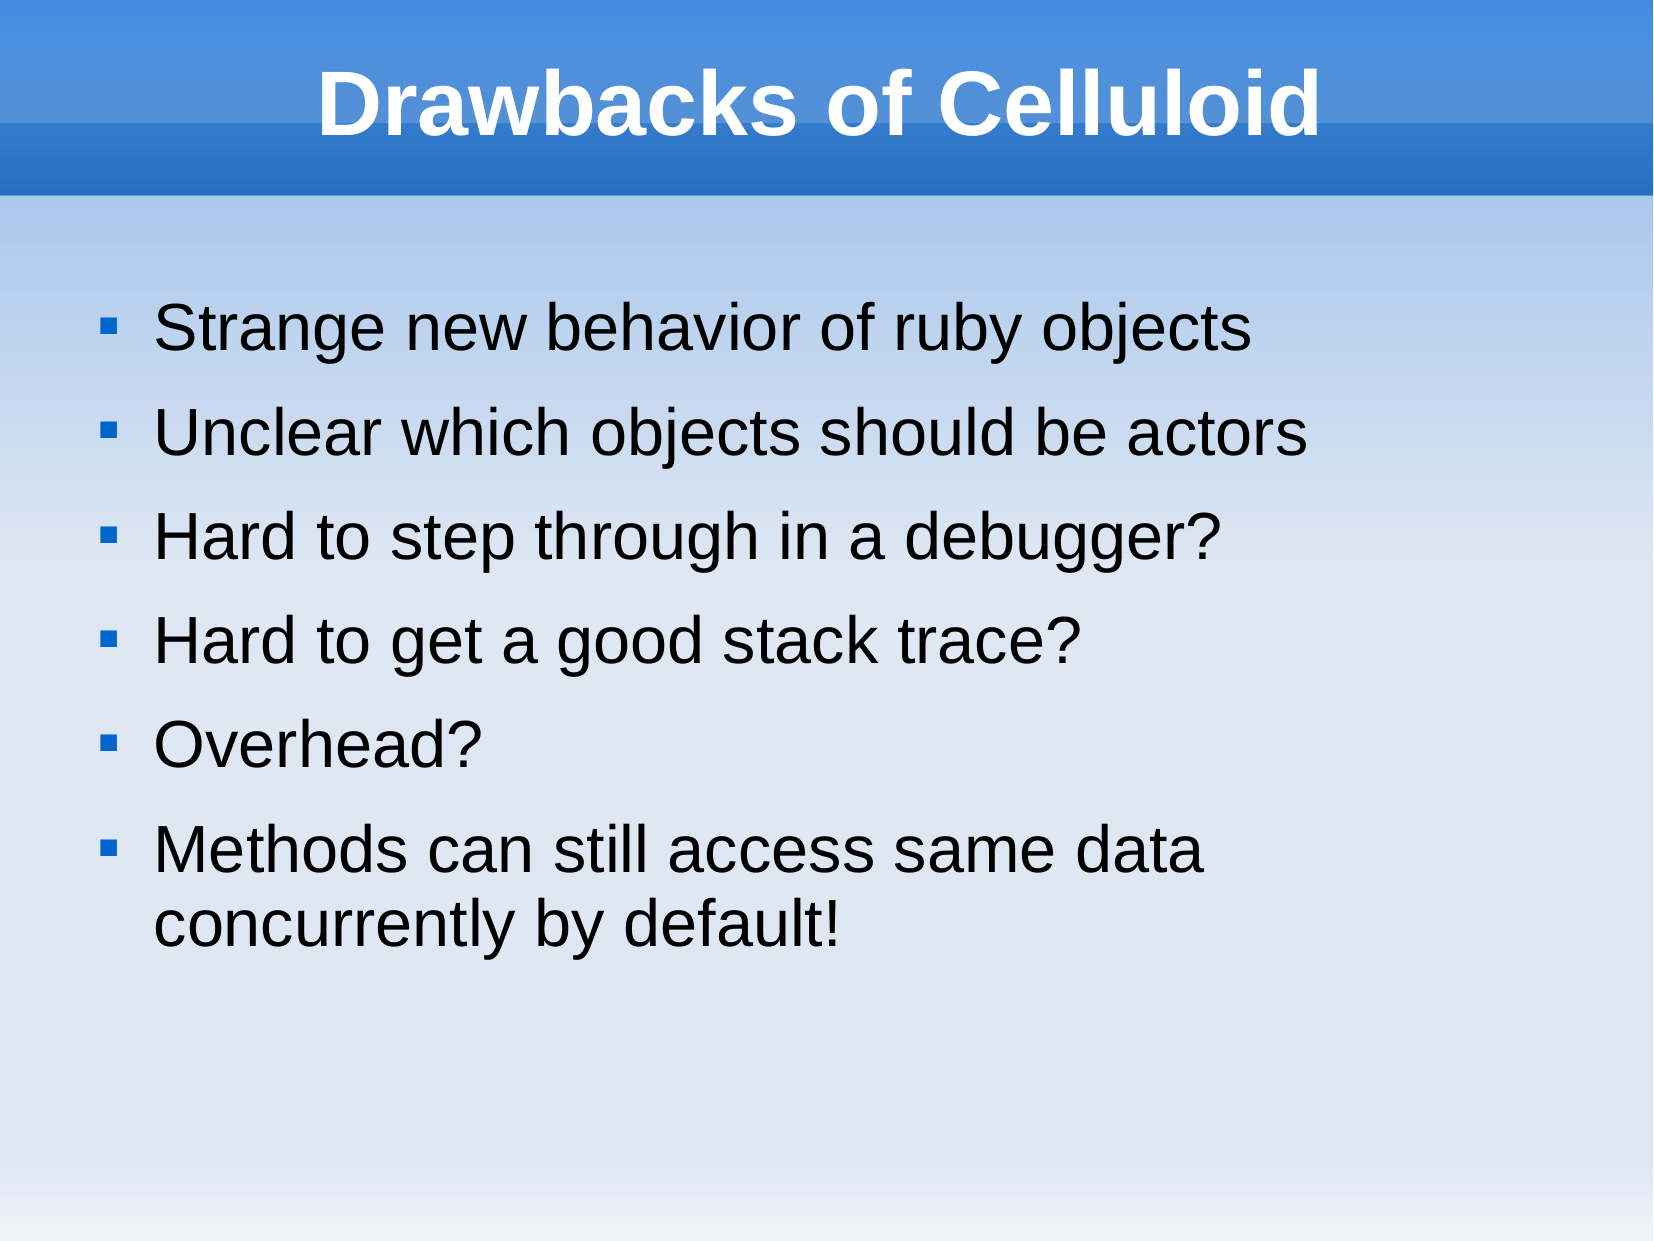

# Drawbacks of Celluloid
Strange new behavior of ruby objects
Unclear which objects should be actors
Hard to step through in a debugger?
Hard to get a good stack trace?
Overhead?
Methods can still access same data concurrently by default!